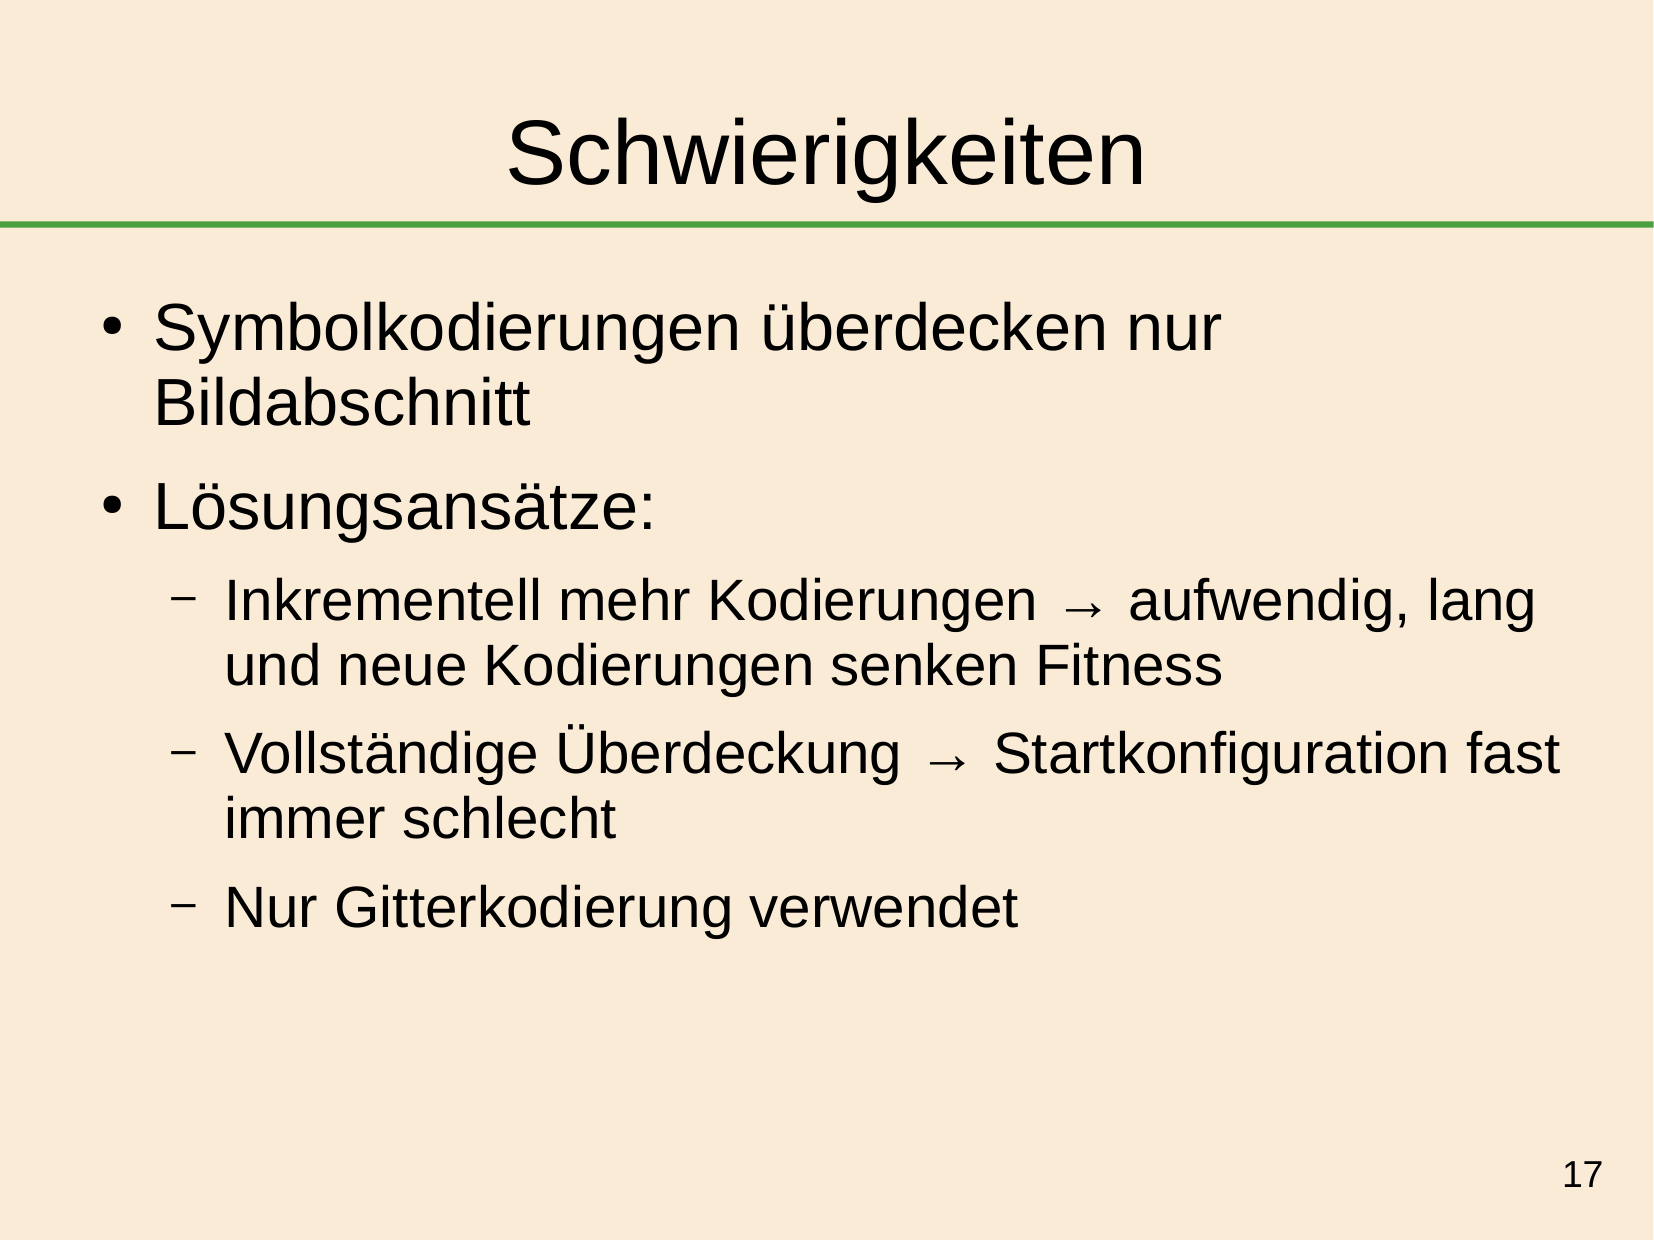

# Schwierigkeiten
Symbolkodierungen überdecken nur Bildabschnitt
Lösungsansätze:
Inkrementell mehr Kodierungen → aufwendig, lang und neue Kodierungen senken Fitness
Vollständige Überdeckung → Startkonfiguration fast immer schlecht
Nur Gitterkodierung verwendet